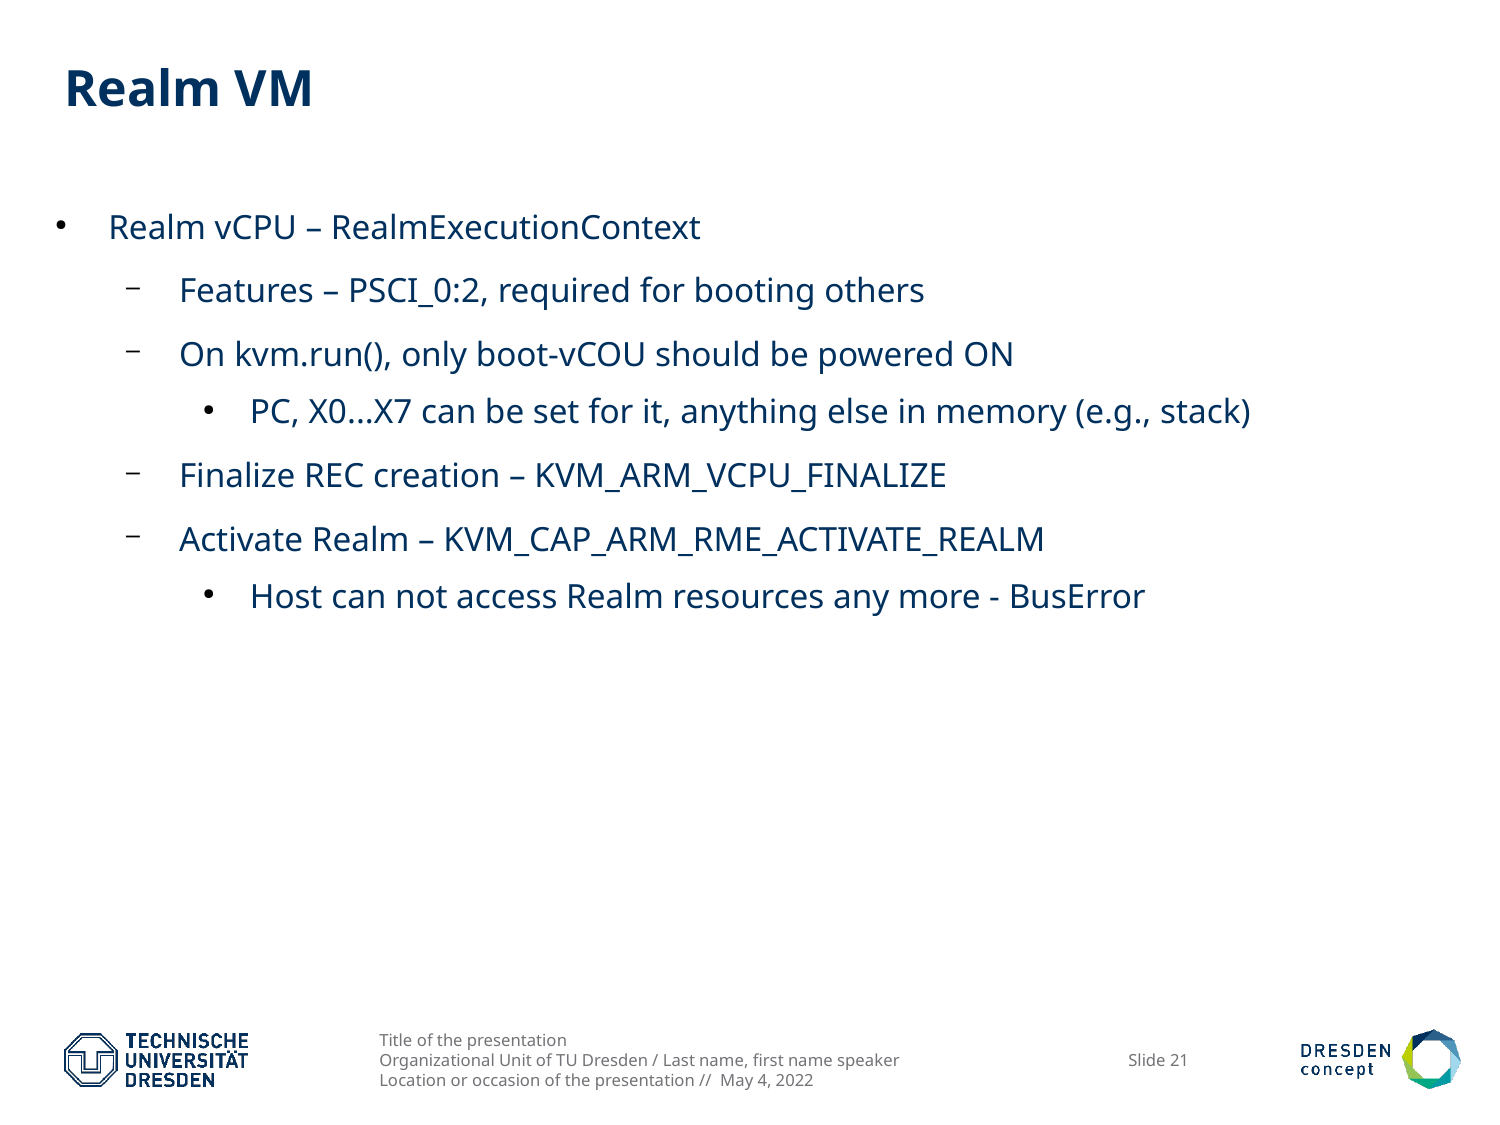

# Realm VM
Realm vCPU – RealmExecutionContext
Features – PSCI_0:2, required for booting others
On kvm.run(), only boot-vCOU should be powered ON
PC, X0...X7 can be set for it, anything else in memory (e.g., stack)
Finalize REC creation – KVM_ARM_VCPU_FINALIZE
Activate Realm – KVM_CAP_ARM_RME_ACTIVATE_REALM
Host can not access Realm resources any more - BusError